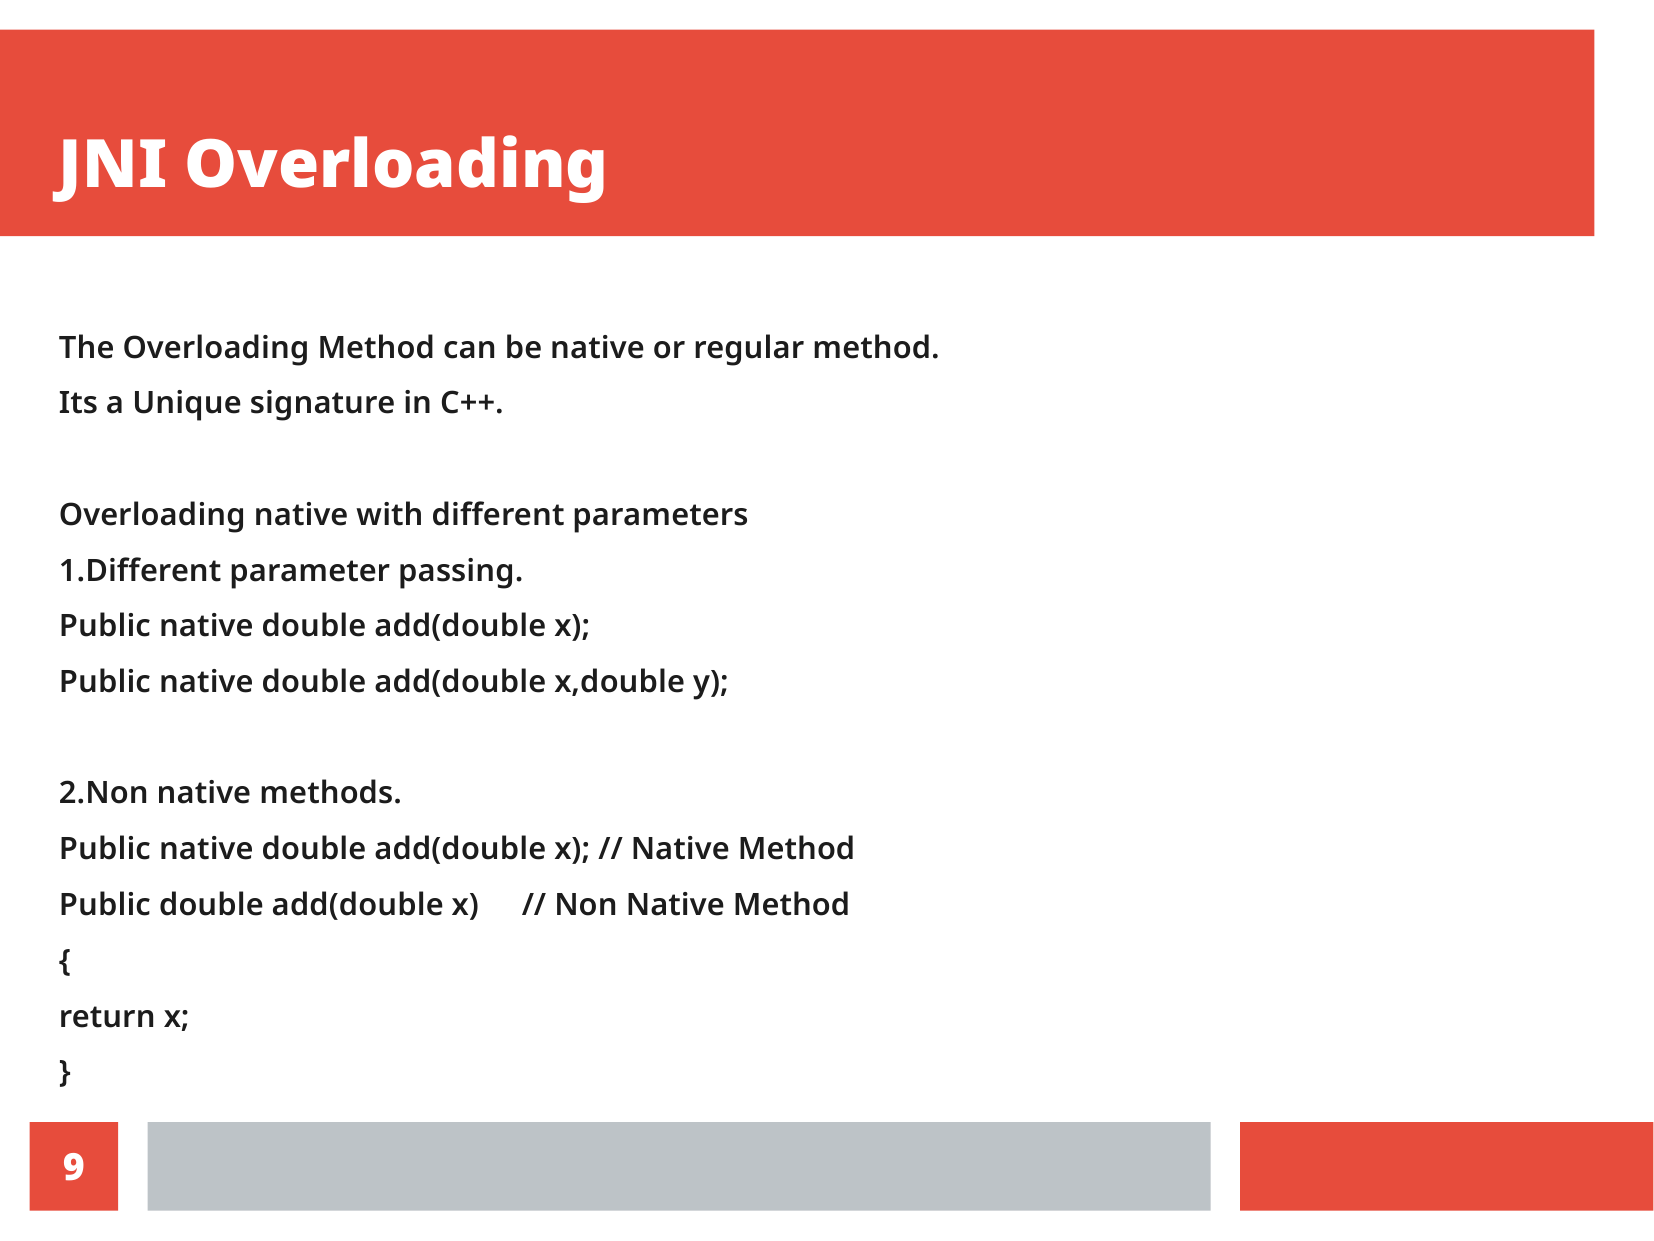

# JNI Overloading
The Overloading Method can be native or regular method.
Its a Unique signature in C++.
Overloading native with different parameters
1.Different parameter passing.
Public native double add(double x);
Public native double add(double x,double y);
2.Non native methods.
Public native double add(double x); // Native Method
Public double add(double x) 	// Non Native Method
{
return x;
}
9